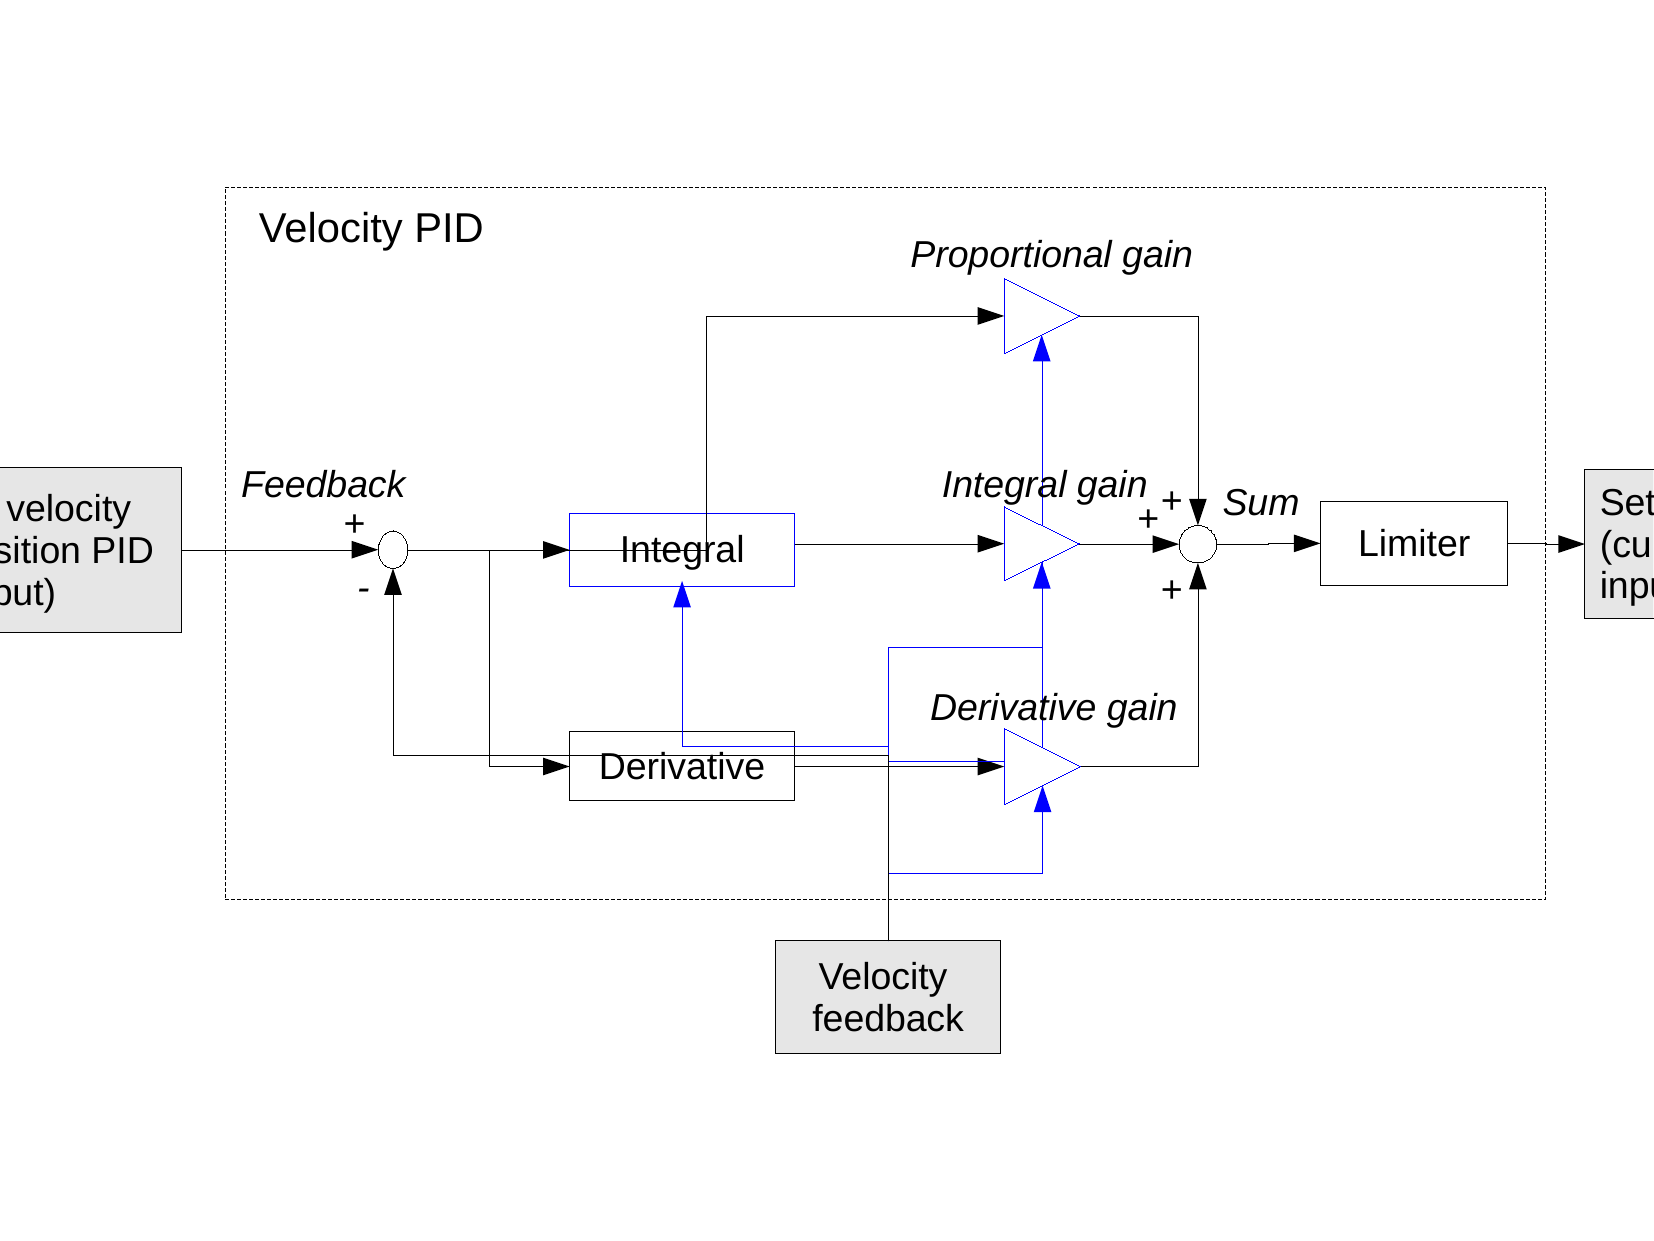

Velocity PID
Proportional gain
Feedback
Integral gain
Set velocity
(position PID
output)
Set current
(current PID
input)
+
Sum
+
+
Limiter
Integral
-
+
Derivative gain
Derivative
Velocity
feedback